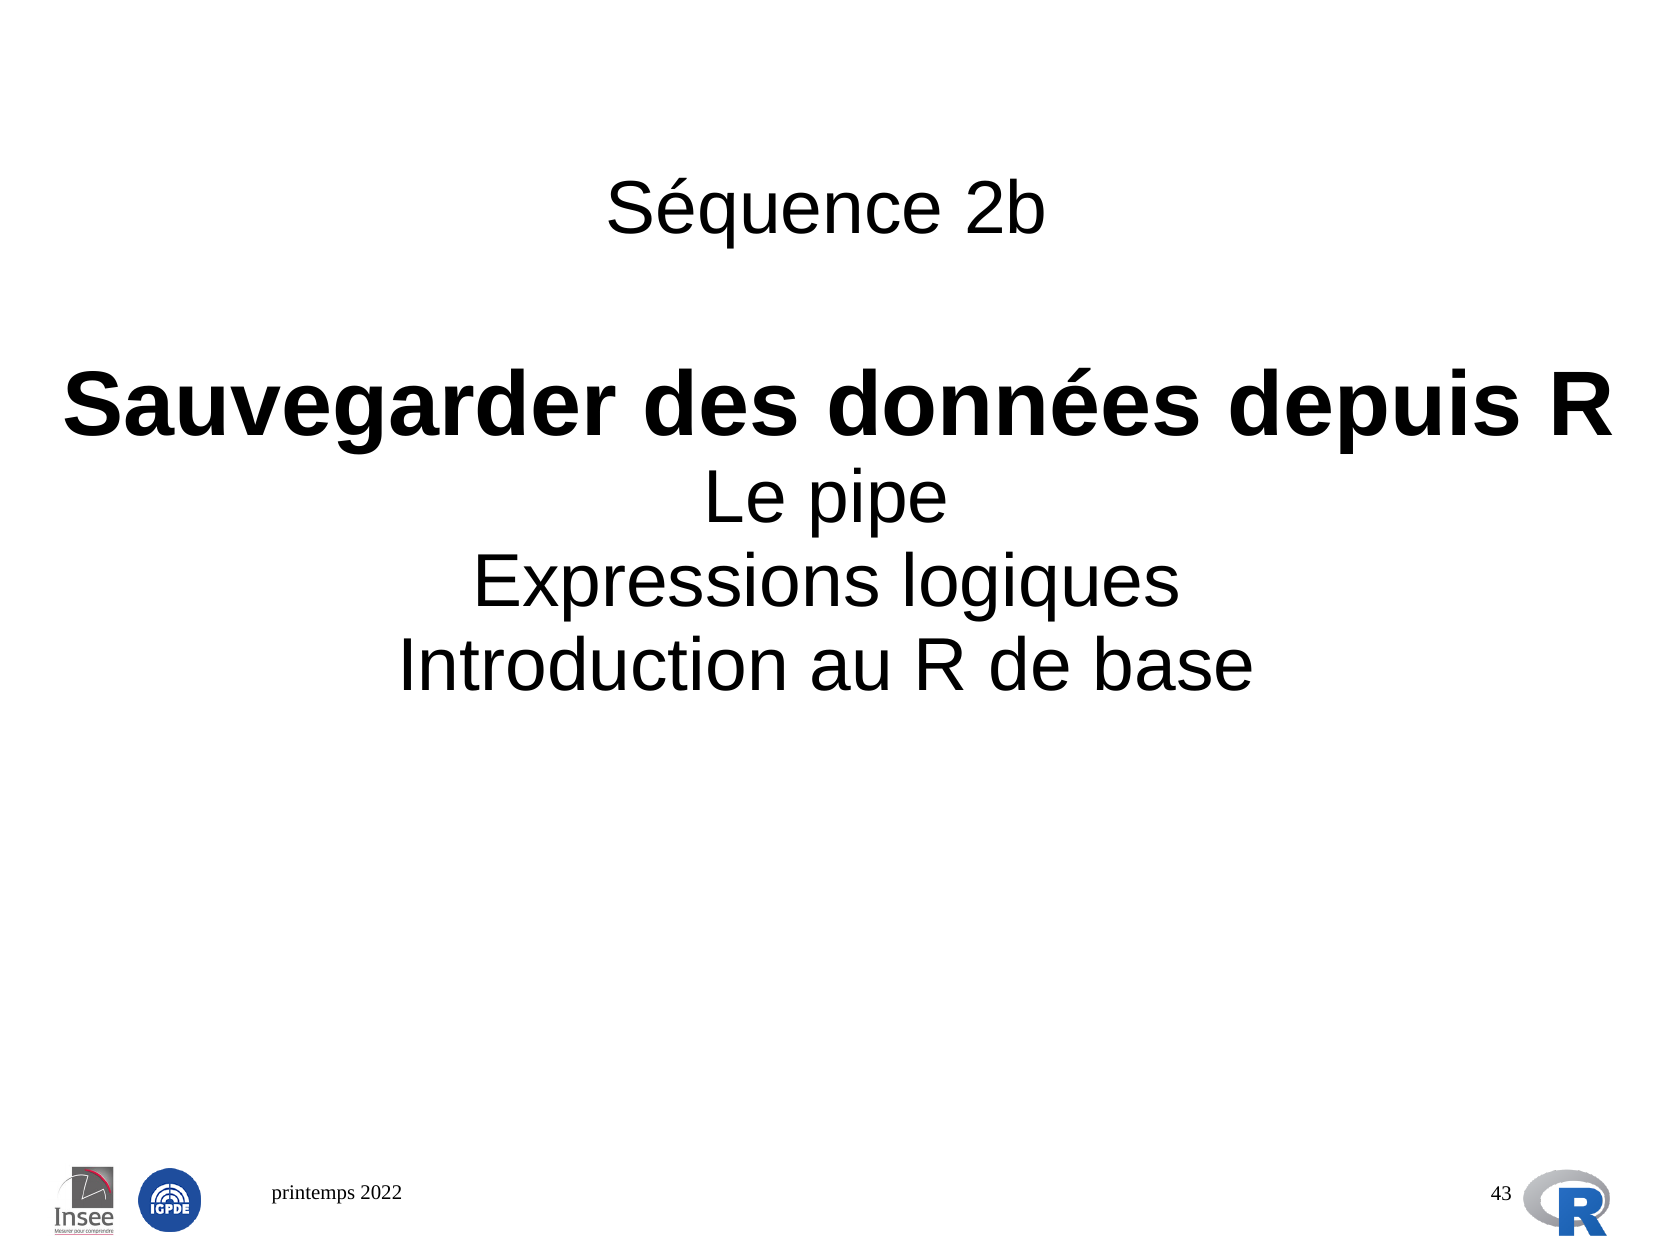

# Séquence 2b Sauvegarder des données depuis R Le pipe Expressions logiques Introduction au R de base
printemps 2022
43